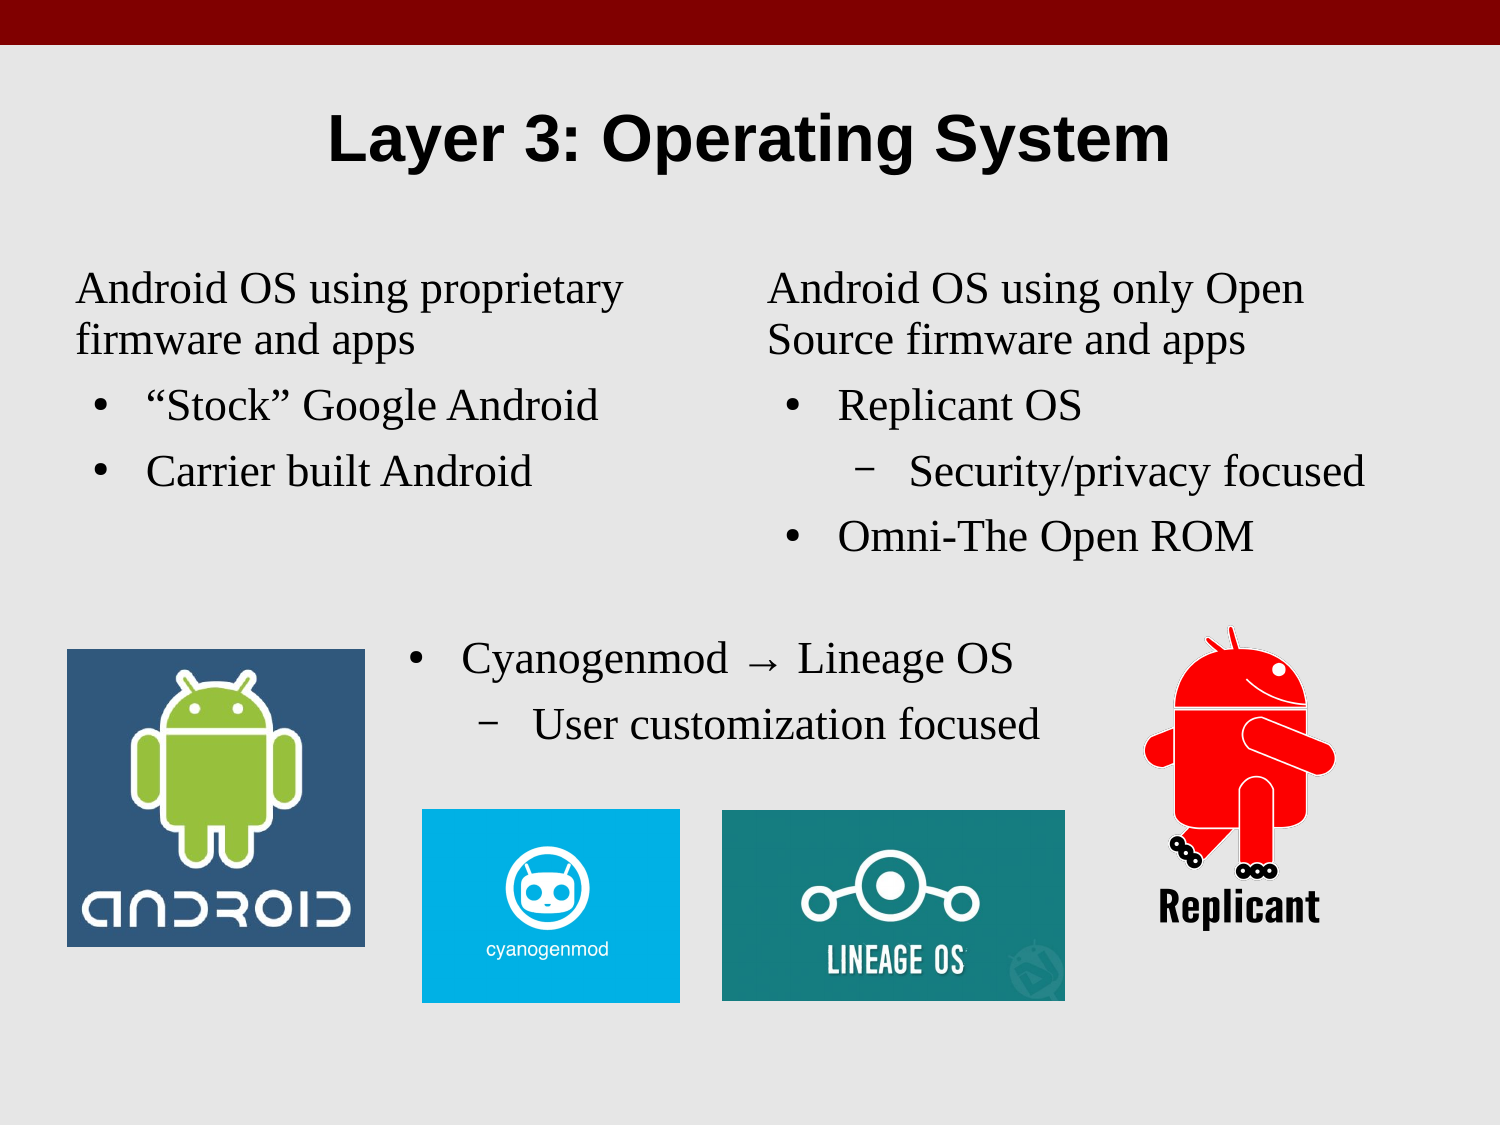

# Layer 3: Operating System
Android OS using proprietary firmware and apps
“Stock” Google Android
Carrier built Android
Android OS using only Open Source firmware and apps
Replicant OS
Security/privacy focused
Omni-The Open ROM
Cyanogenmod → Lineage OS
User customization focused